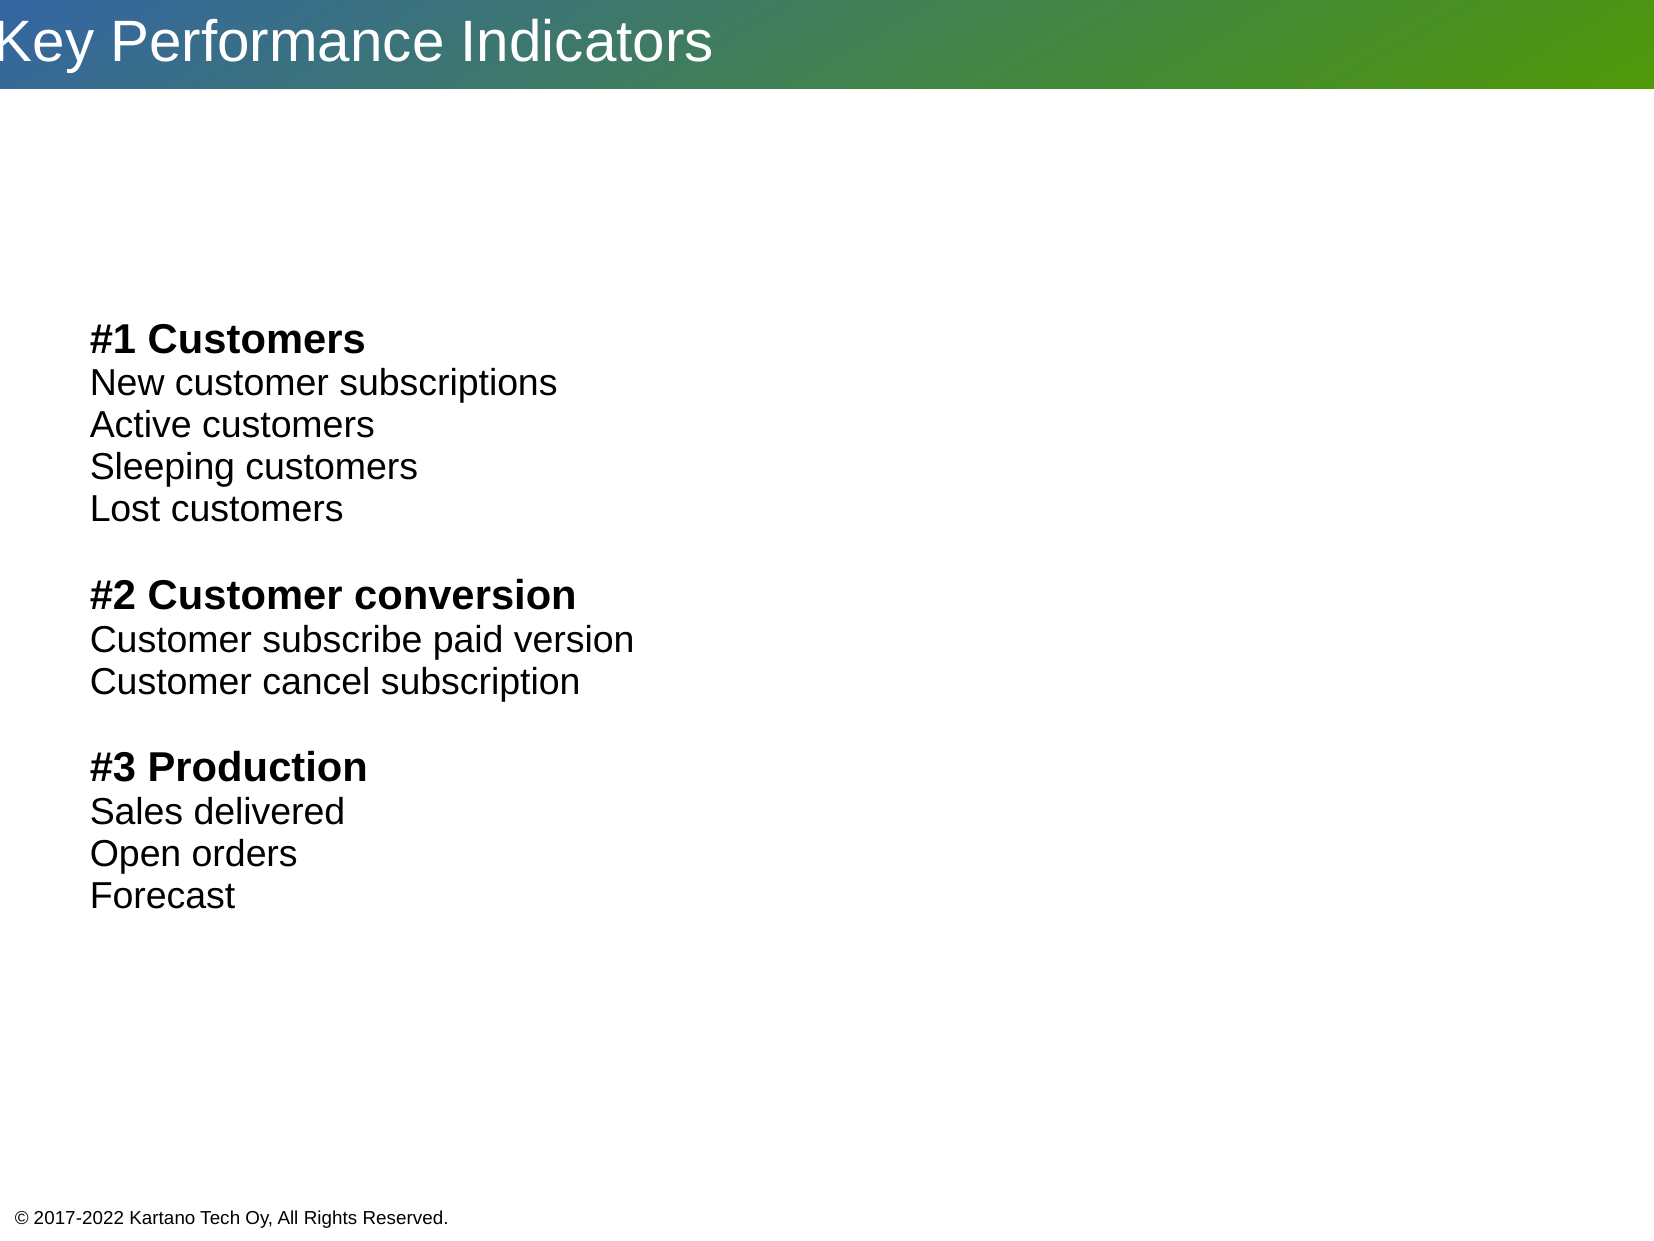

Key Performance Indicators
#
#1 Customers
New customer subscriptions
Active customers
Sleeping customers
Lost customers
#2 Customer conversion
Customer subscribe paid version
Customer cancel subscription
#3 Production
Sales delivered
Open orders
Forecast
© 2017-2022 Kartano Tech Oy, All Rights Reserved.